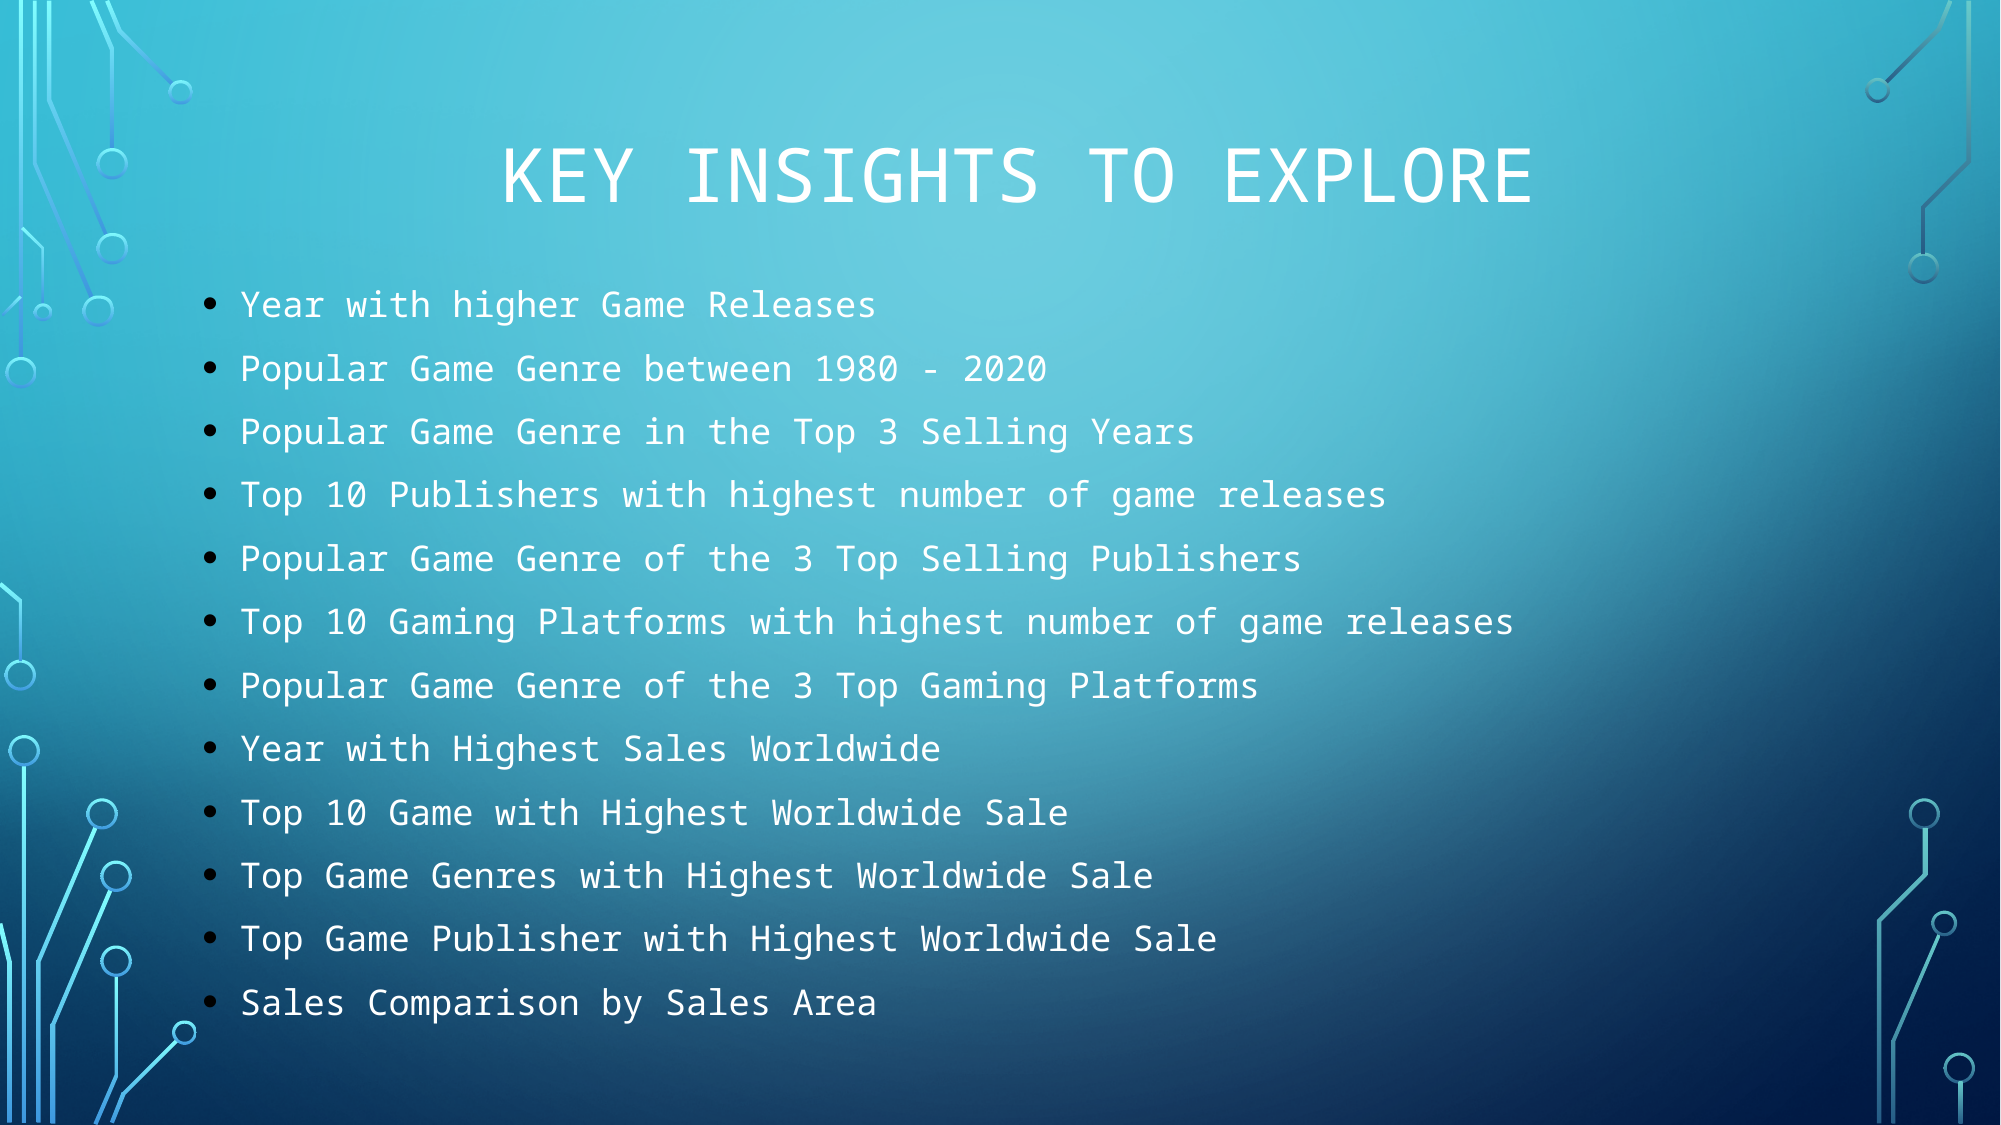

# key insights to explore
Year with higher Game Releases
Popular Game Genre between 1980 - 2020
Popular Game Genre in the Top 3 Selling Years
Top 10 Publishers with highest number of game releases
Popular Game Genre of the 3 Top Selling Publishers
Top 10 Gaming Platforms with highest number of game releases
Popular Game Genre of the 3 Top Gaming Platforms
Year with Highest Sales Worldwide
Top 10 Game with Highest Worldwide Sale
Top Game Genres with Highest Worldwide Sale
Top Game Publisher with Highest Worldwide Sale
Sales Comparison by Sales Area